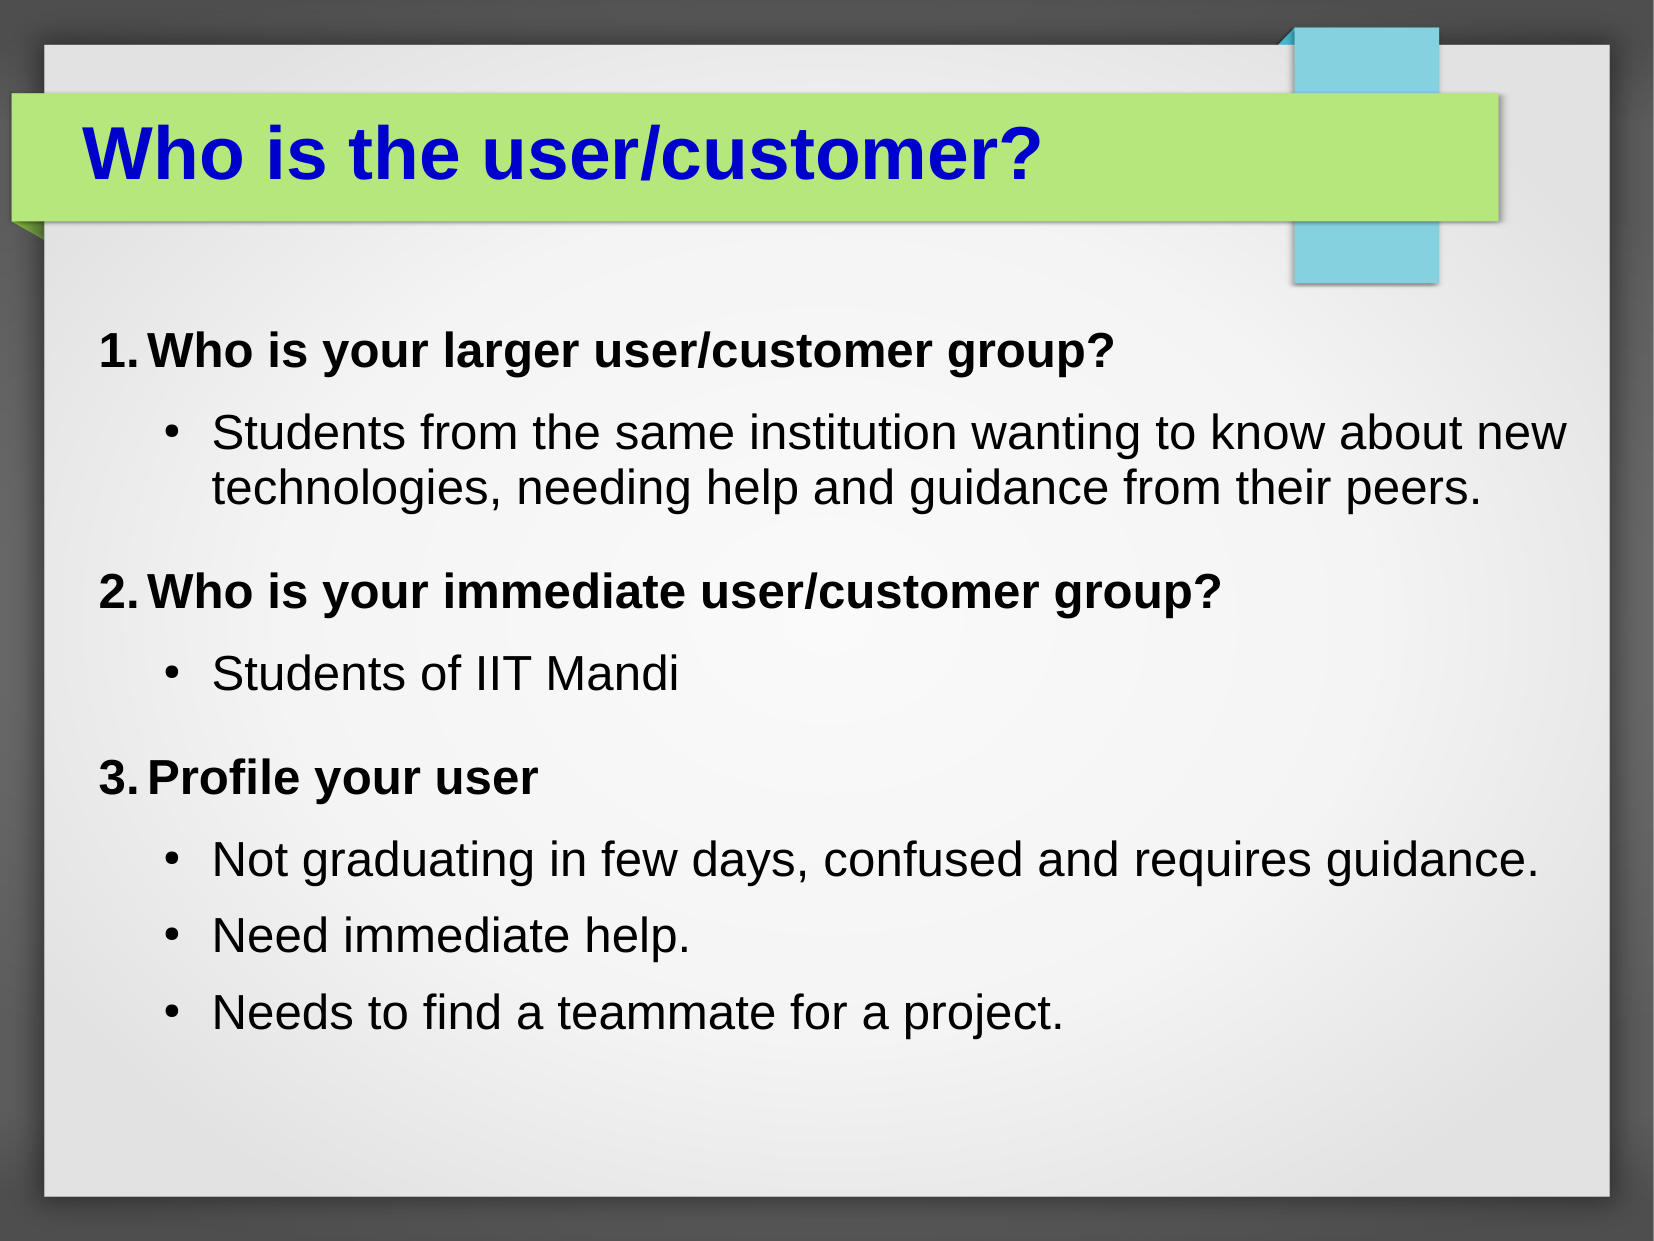

# Who is the user/customer?
Who is your larger user/customer group?
Students from the same institution wanting to know about new technologies, needing help and guidance from their peers.
Who is your immediate user/customer group?
Students of IIT Mandi
Profile your user
Not graduating in few days, confused and requires guidance.
Need immediate help.
Needs to find a teammate for a project.